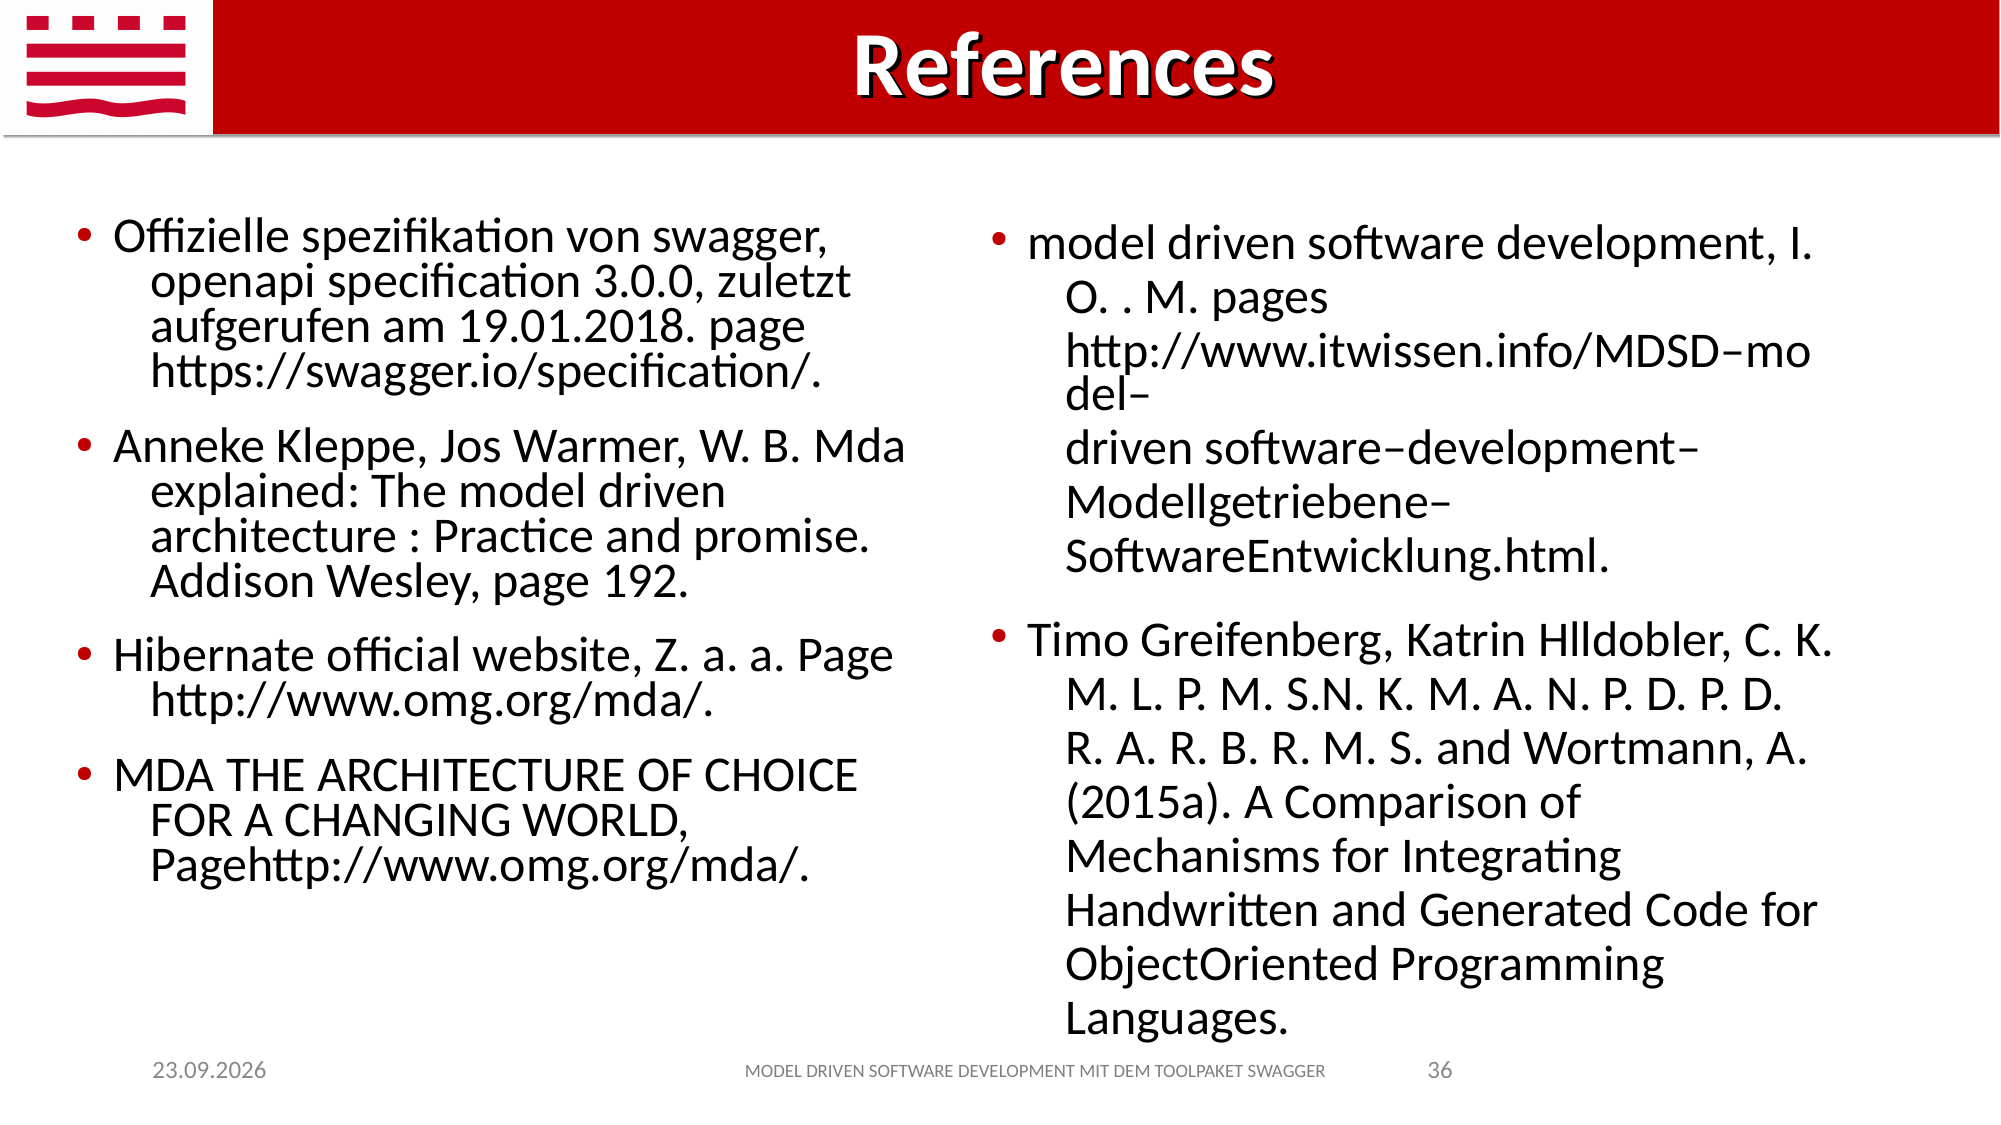

References
# Offizielle spezifikation von swagger, openapi specification 3.0.0, zuletzt aufgerufen am 19.01.2018. page https://swagger.io/specification/.
Anneke Kleppe, Jos Warmer, W. B. Mda explained: The model driven architecture : Practice and promise. Addison Wesley, page 192.
Hibernate official website, Z. a. a. Page http://www.omg.org/mda/.
MDA THE ARCHITECTURE OF CHOICE FOR A CHANGING WORLD, Pagehttp://www.omg.org/mda/.
model driven software development, I. O. . M. pages http://www.itwissen.info/MDSD–model–driven software–development–Modellgetriebene–SoftwareEntwicklung.html.
Timo Greifenberg, Katrin Hlldobler, C. K. M. L. P. M. S.N. K. M. A. N. P. D. P. D. R. A. R. B. R. M. S. and Wortmann, A. (2015a). A Comparison of Mechanisms for Integrating Handwritten and Generated Code for ObjectOriented Programming Languages.
MODEL DRIVEN SOFTWARE DEVELOPMENT MIT DEM TOOLPAKET SWAGGER